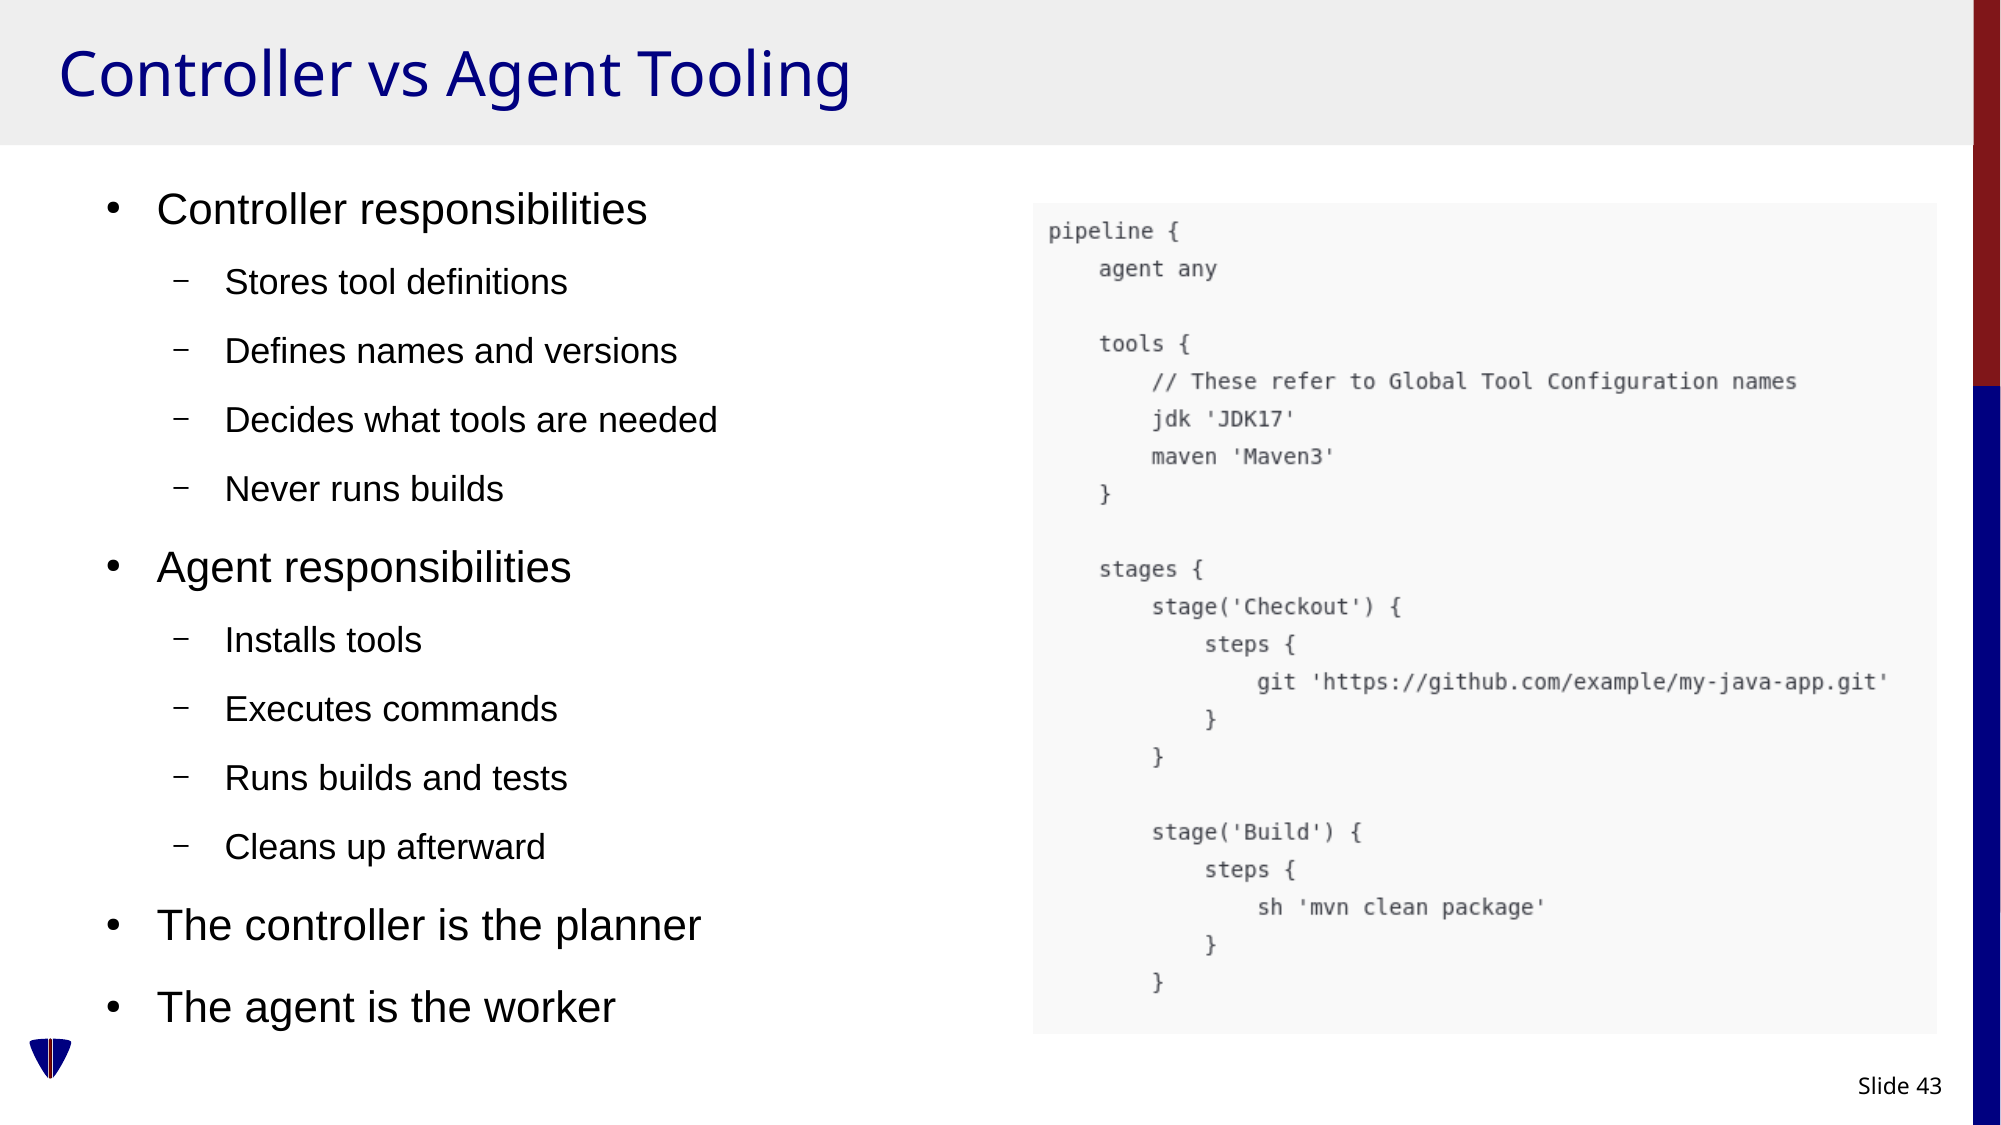

# Controller vs Agent Tooling
Controller responsibilities
Stores tool definitions
Defines names and versions
Decides what tools are needed
Never runs builds
Agent responsibilities
Installs tools
Executes commands
Runs builds and tests
Cleans up afterward
The controller is the planner
The agent is the worker